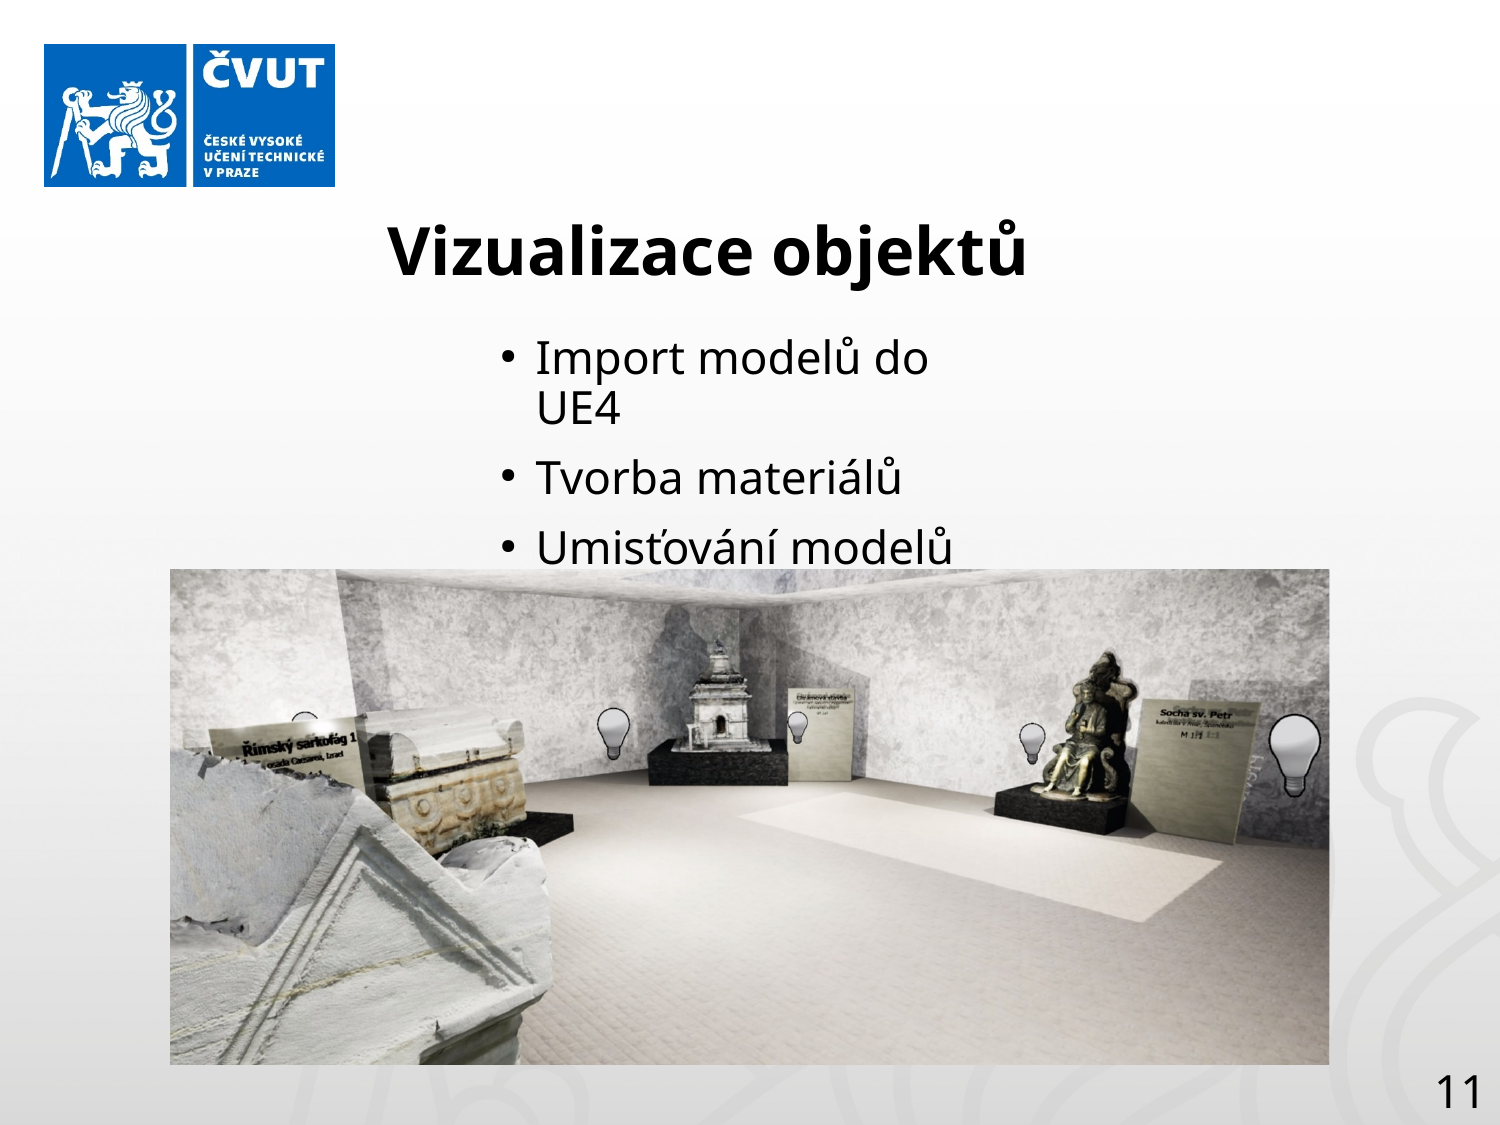

Vizualizace objektů
# Import modelů do UE4
Tvorba materiálů
Umisťování modelů
11